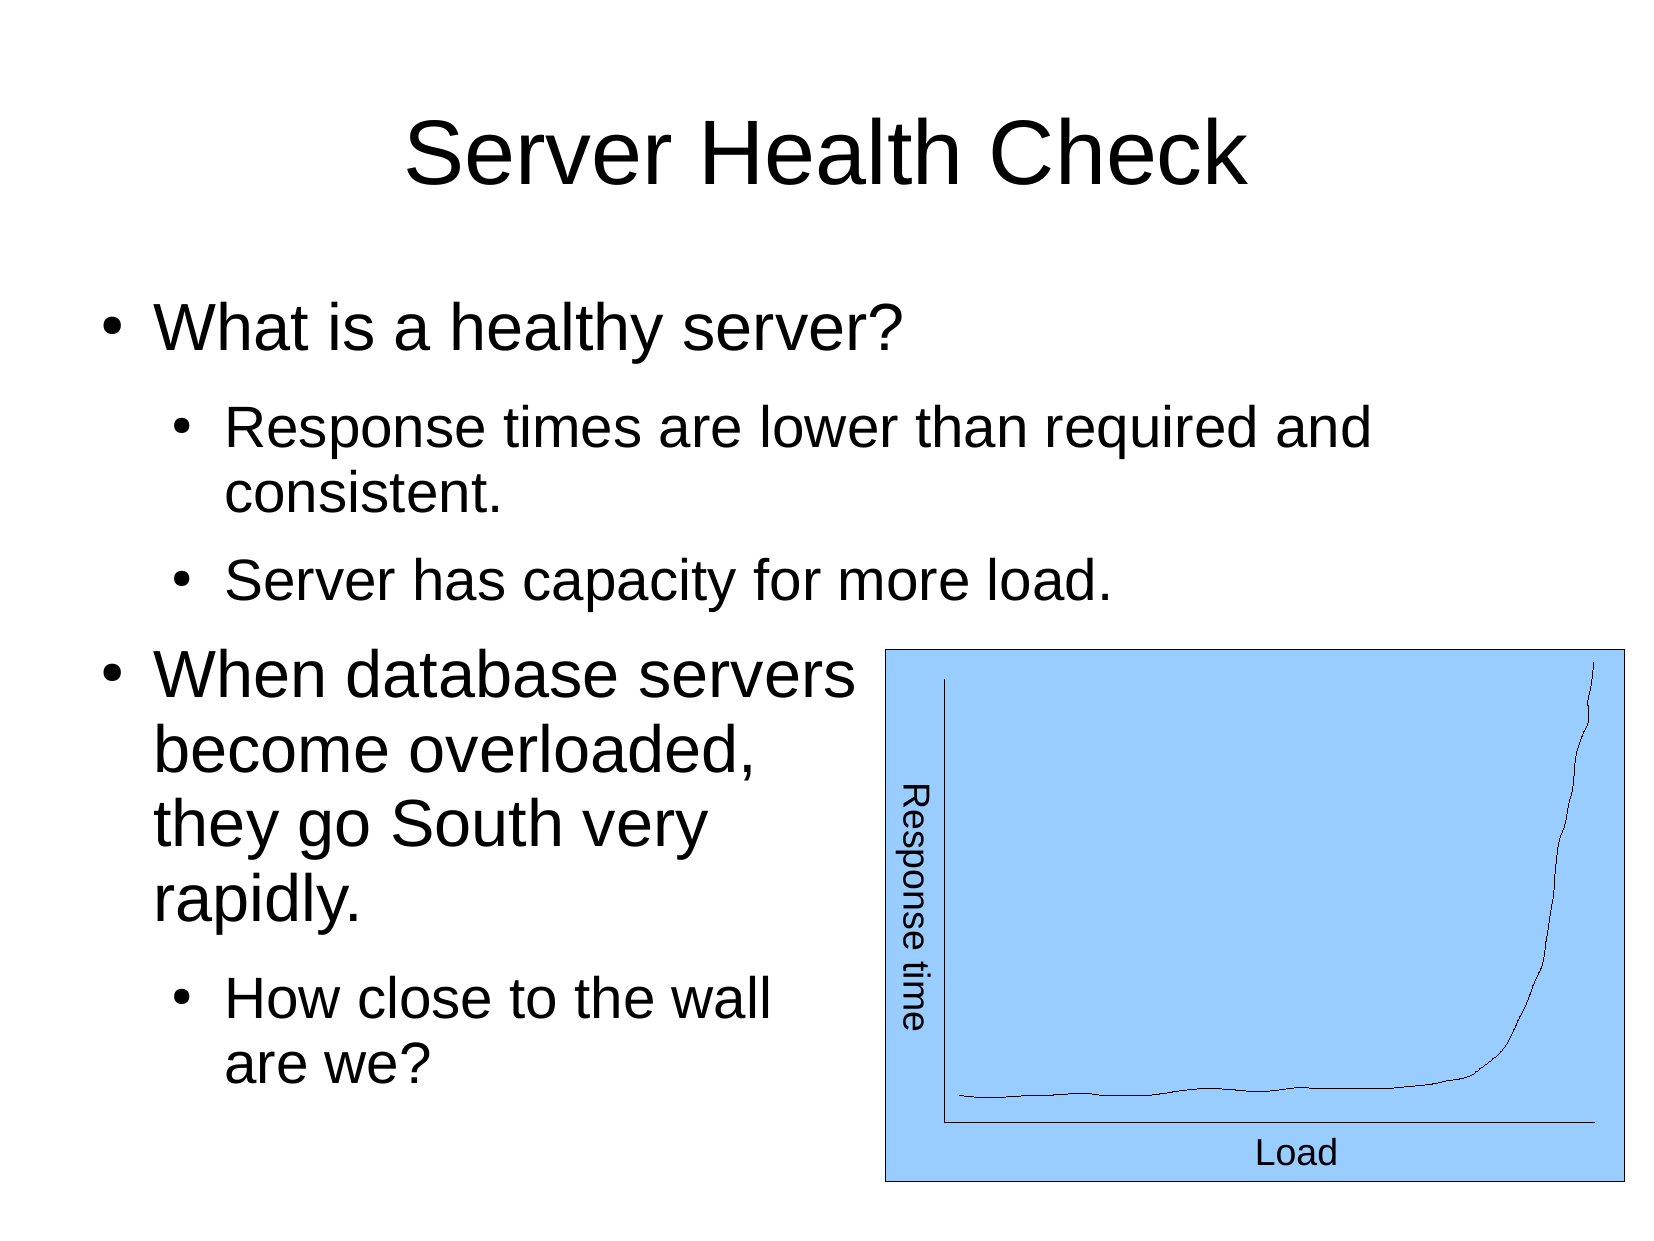

# Server Health Check
What is a healthy server?
Response times are lower than required and consistent.
Server has capacity for more load.
When database servers
become overloaded,
they go South very
rapidly.
How close to the wall
are we?
Response time
Load